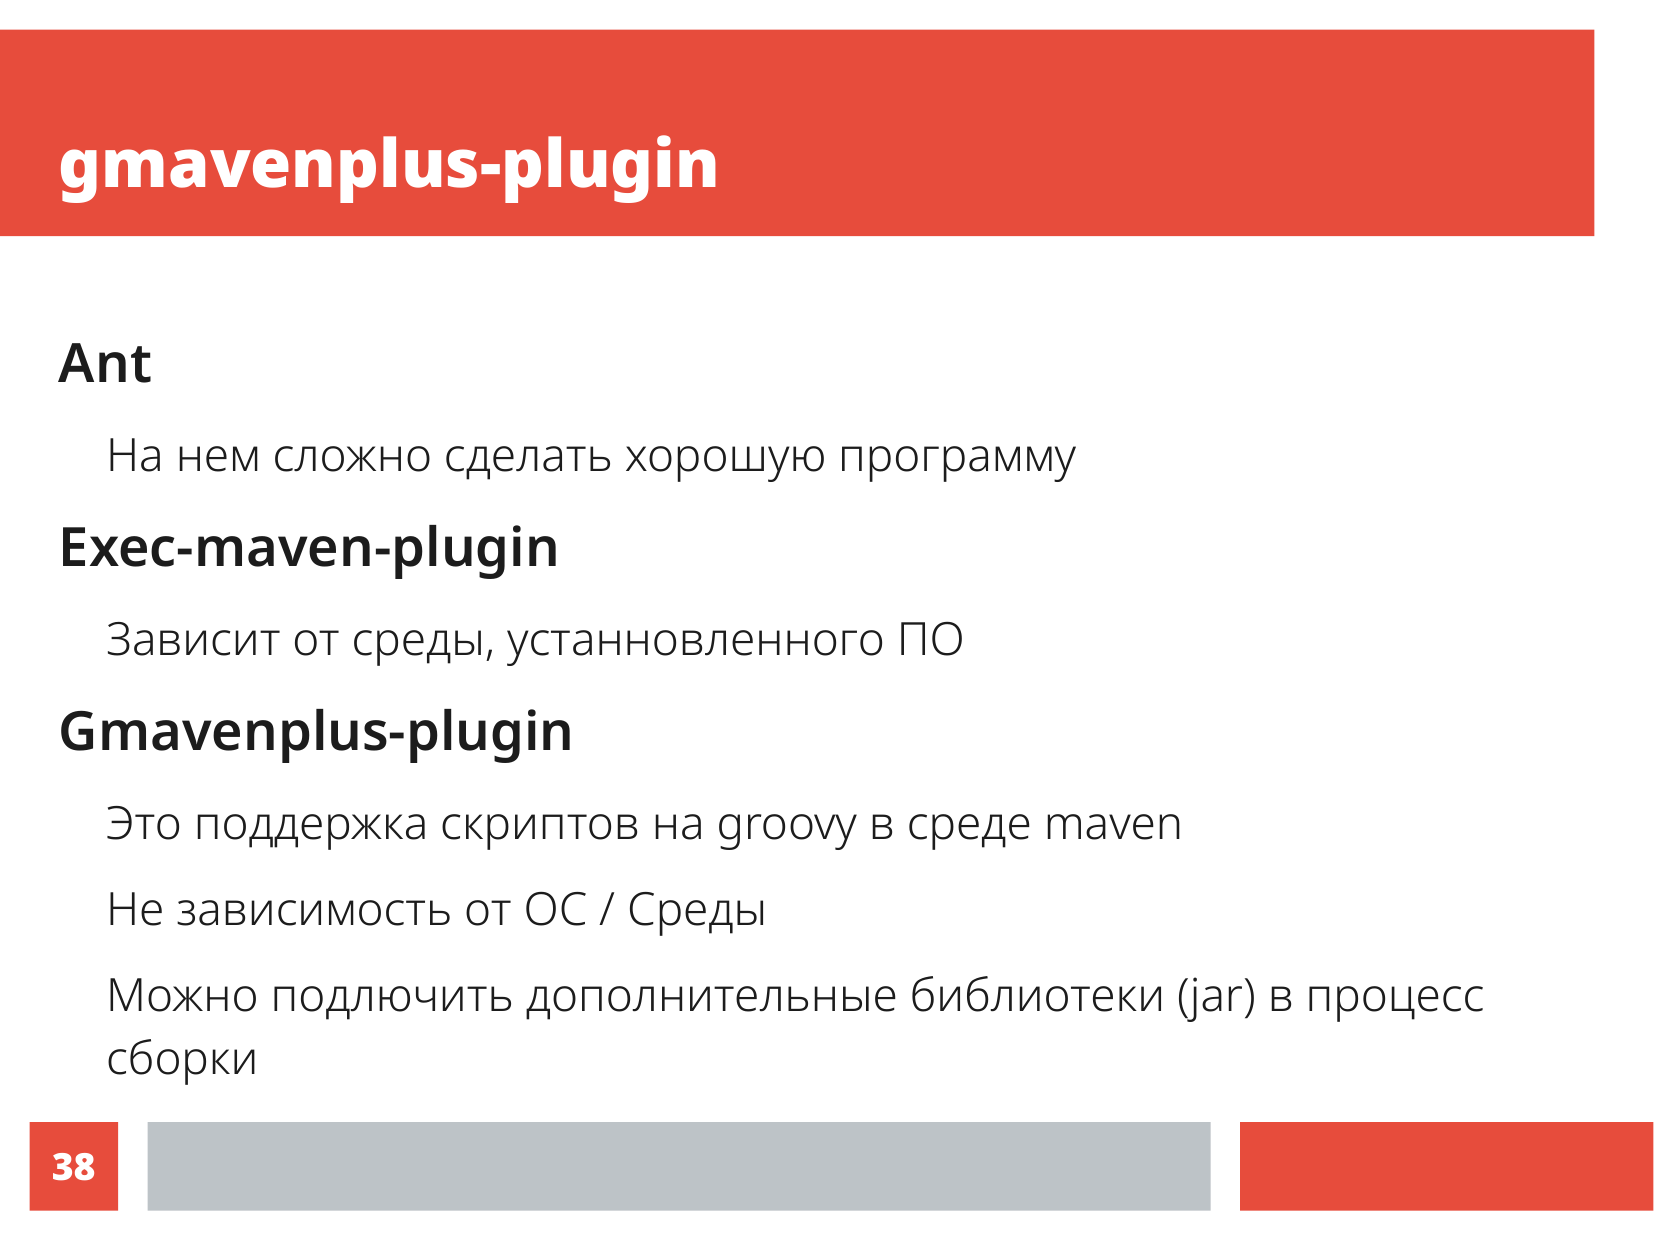

# gmavenplus-plugin
Ant
На нем сложно сделать хорошую программу
Exec-maven-plugin
Зависит от среды, устанновленного ПО
Gmavenplus-plugin
Это поддержка скриптов на groovy в среде maven
Не зависимость от ОС / Среды
Можно подлючить дополнительные библиотеки (jar) в процесс сборки
38